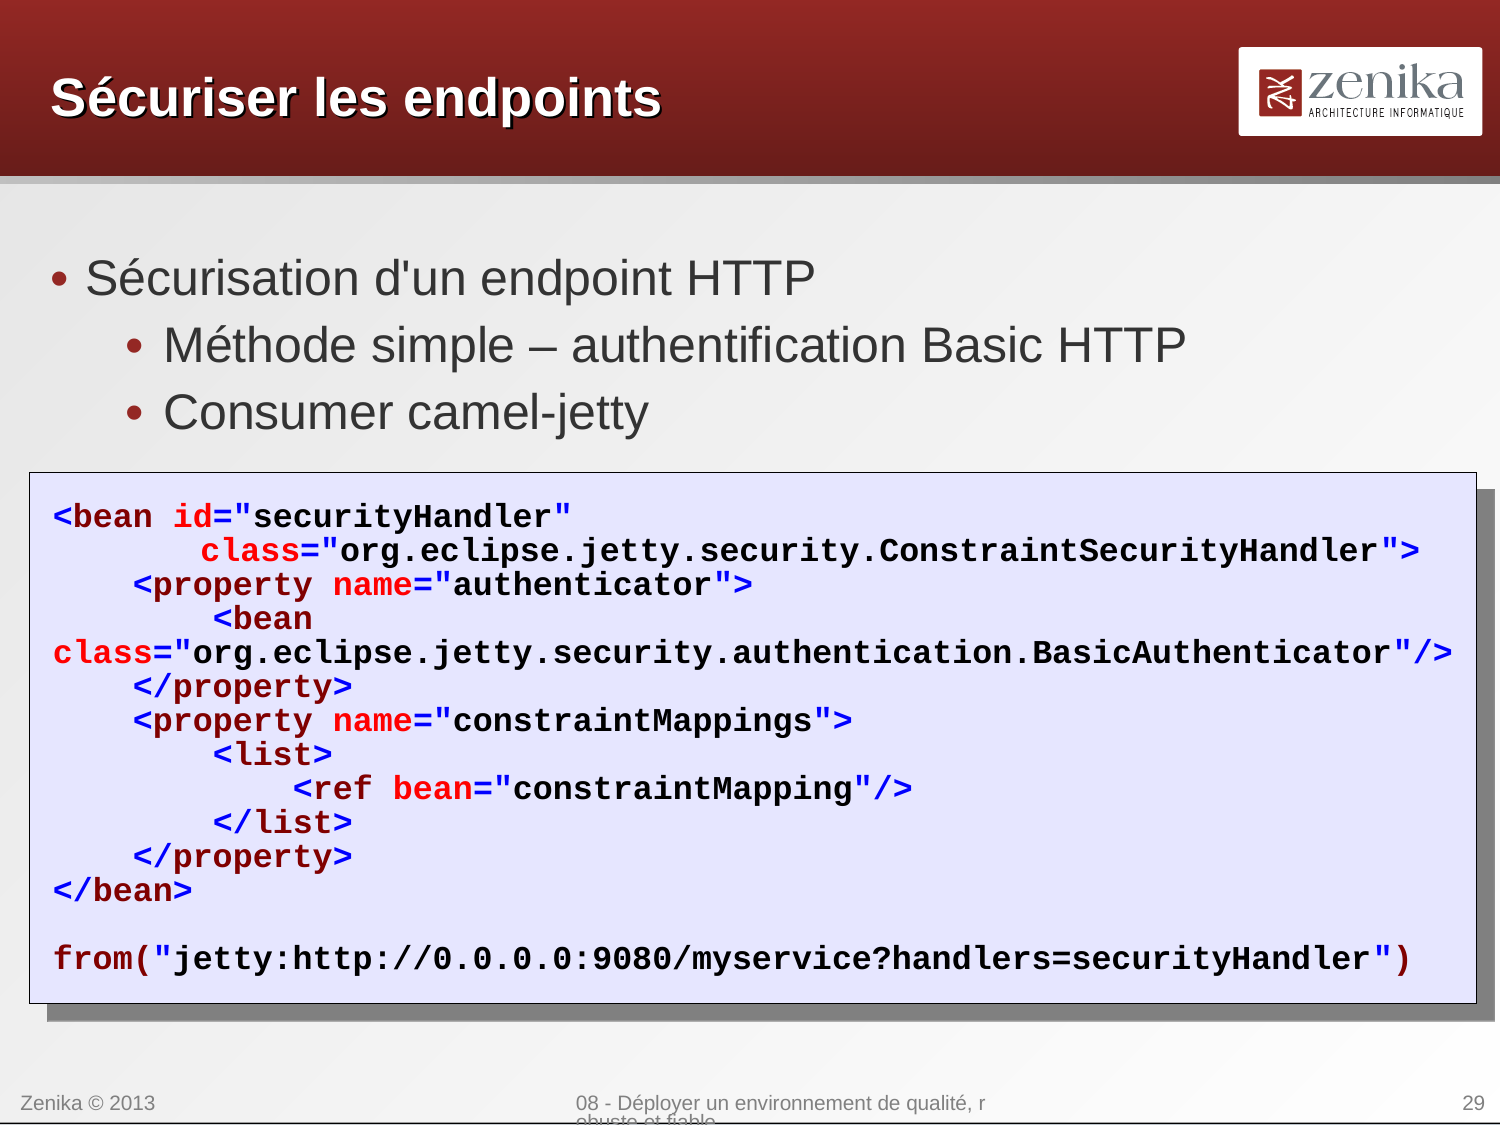

# Sécuriser les endpoints
Sécurisation d'un endpoint HTTP
Méthode simple – authentification Basic HTTP
Consumer camel-jetty
<bean id="securityHandler"
		class="org.eclipse.jetty.security.ConstraintSecurityHandler">
 <property name="authenticator">
 <bean
class="org.eclipse.jetty.security.authentication.BasicAuthenticator"/>
 </property>
 <property name="constraintMappings">
 <list>
 <ref bean="constraintMapping"/>
 </list>
 </property>
</bean>
from("jetty:http://0.0.0.0:9080/myservice?handlers=securityHandler")